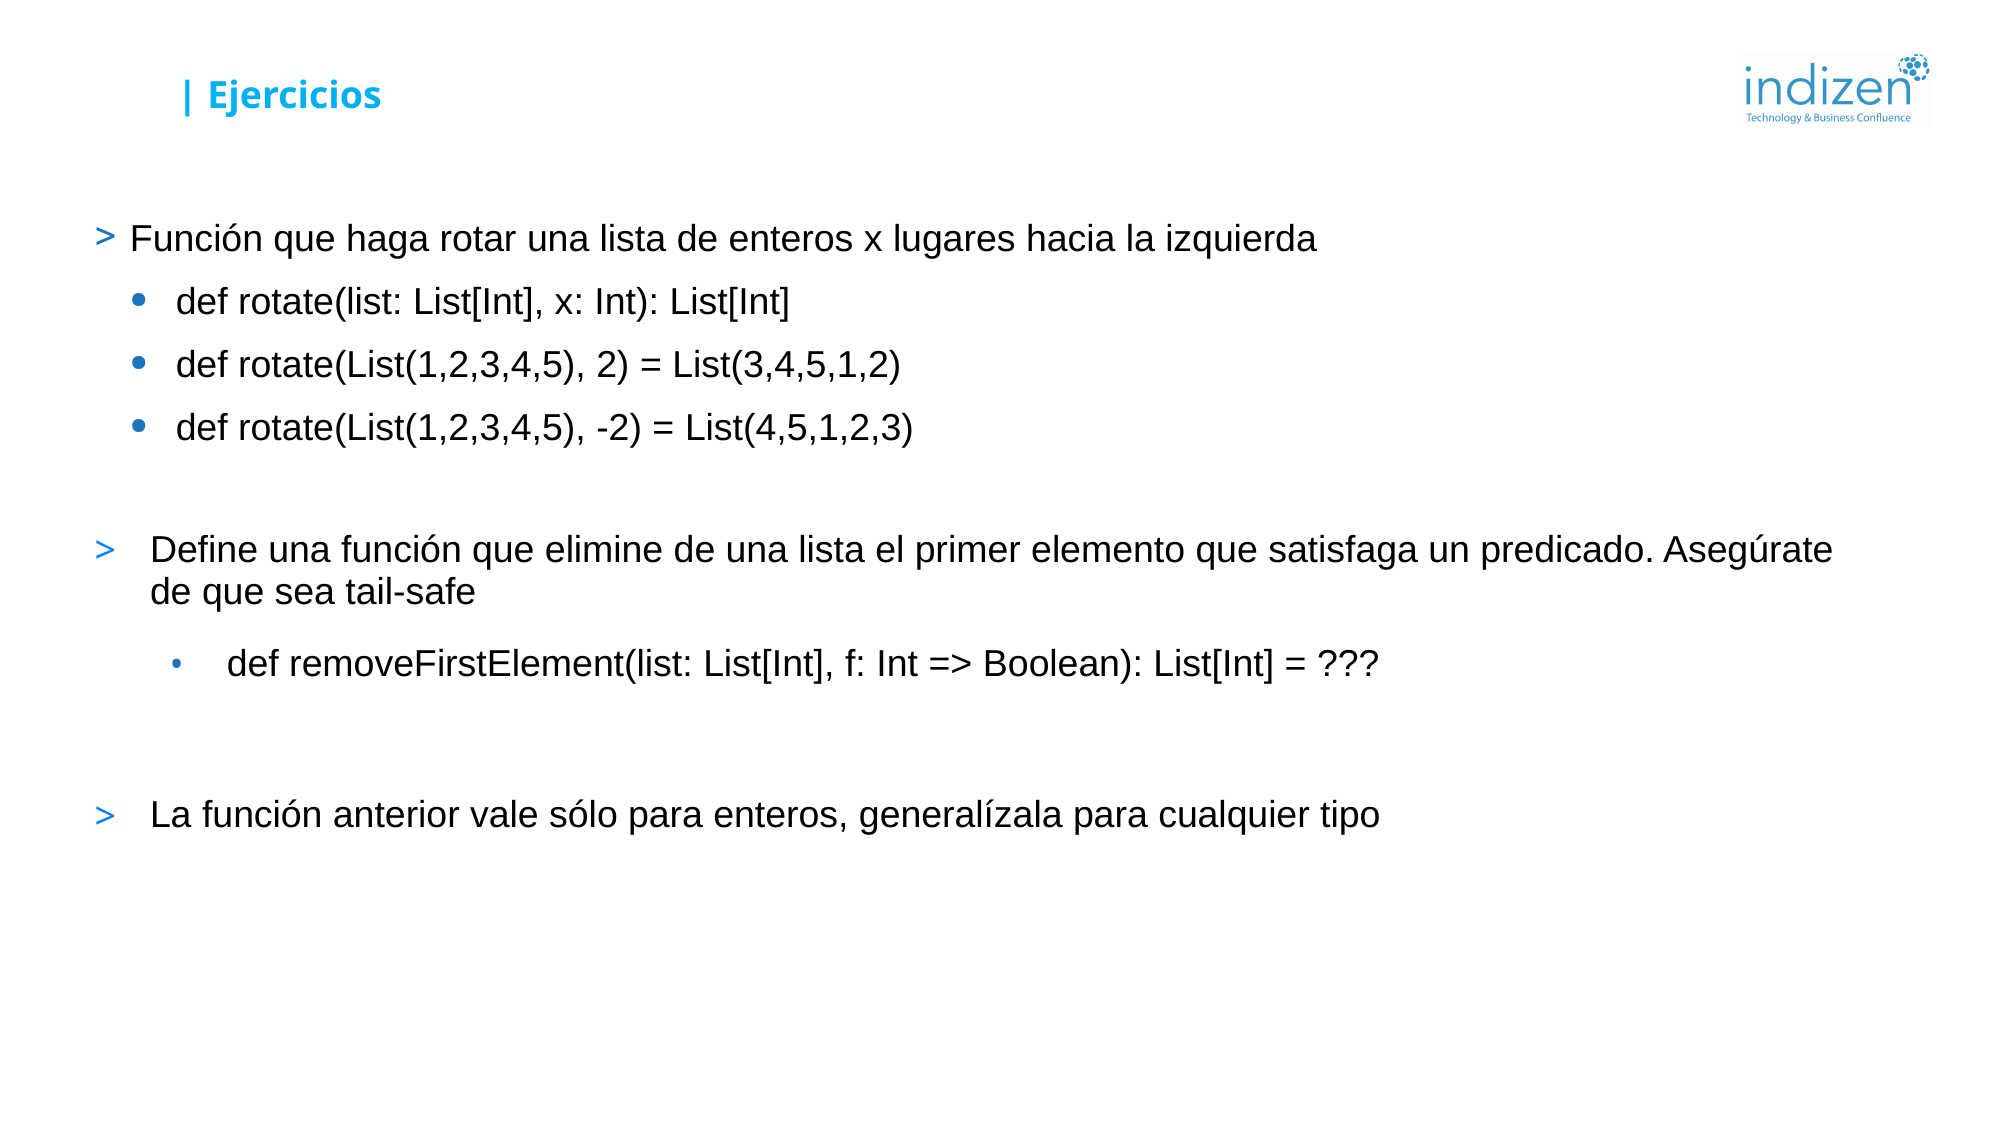

| Ejercicios
Función que haga rotar una lista de enteros x lugares hacia la izquierda
 def rotate(list: List[Int], x: Int): List[Int]
 def rotate(List(1,2,3,4,5), 2) = List(3,4,5,1,2)
 def rotate(List(1,2,3,4,5), -2) = List(4,5,1,2,3)
Define una función que elimine de una lista el primer elemento que satisfaga un predicado. Asegúrate de que sea tail-safe
 def removeFirstElement(list: List[Int], f: Int => Boolean): List[Int] = ???
La función anterior vale sólo para enteros, generalízala para cualquier tipo